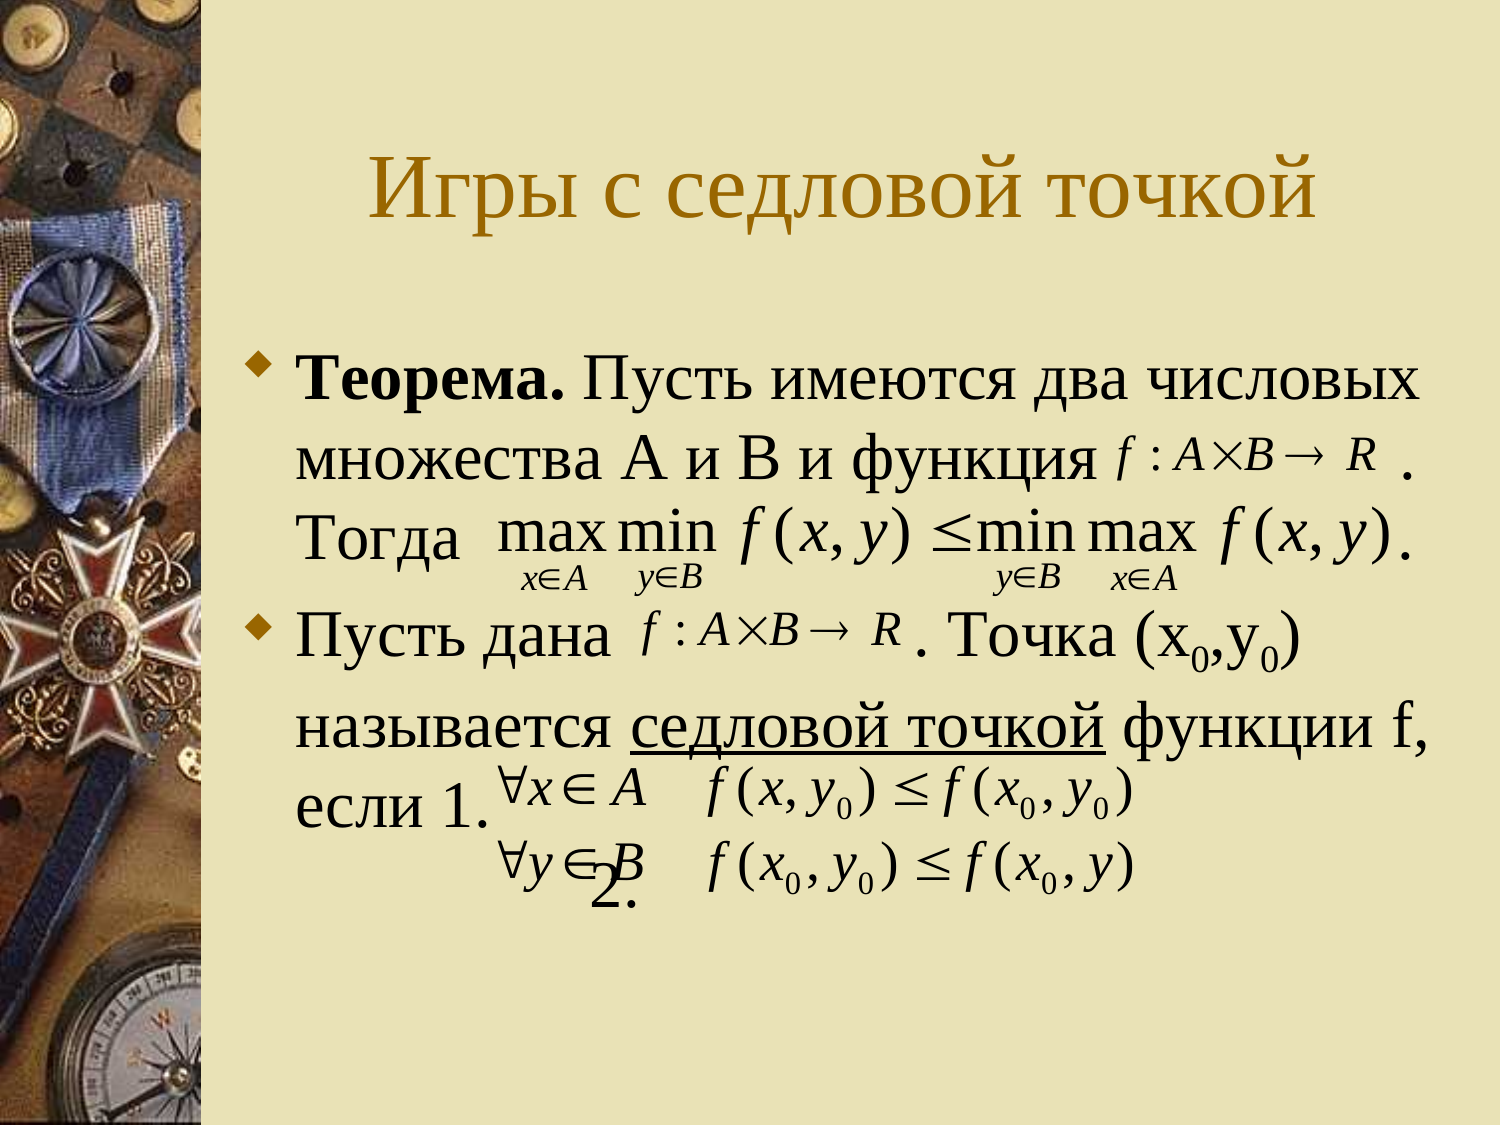

# Игры с седловой точкой
Теорема. Пусть имеются два числовых множества A и B и функция . Тогда .
Пусть дана . Точка (x0,y0) называется седловой точкой функции f, если 1. 	 2.